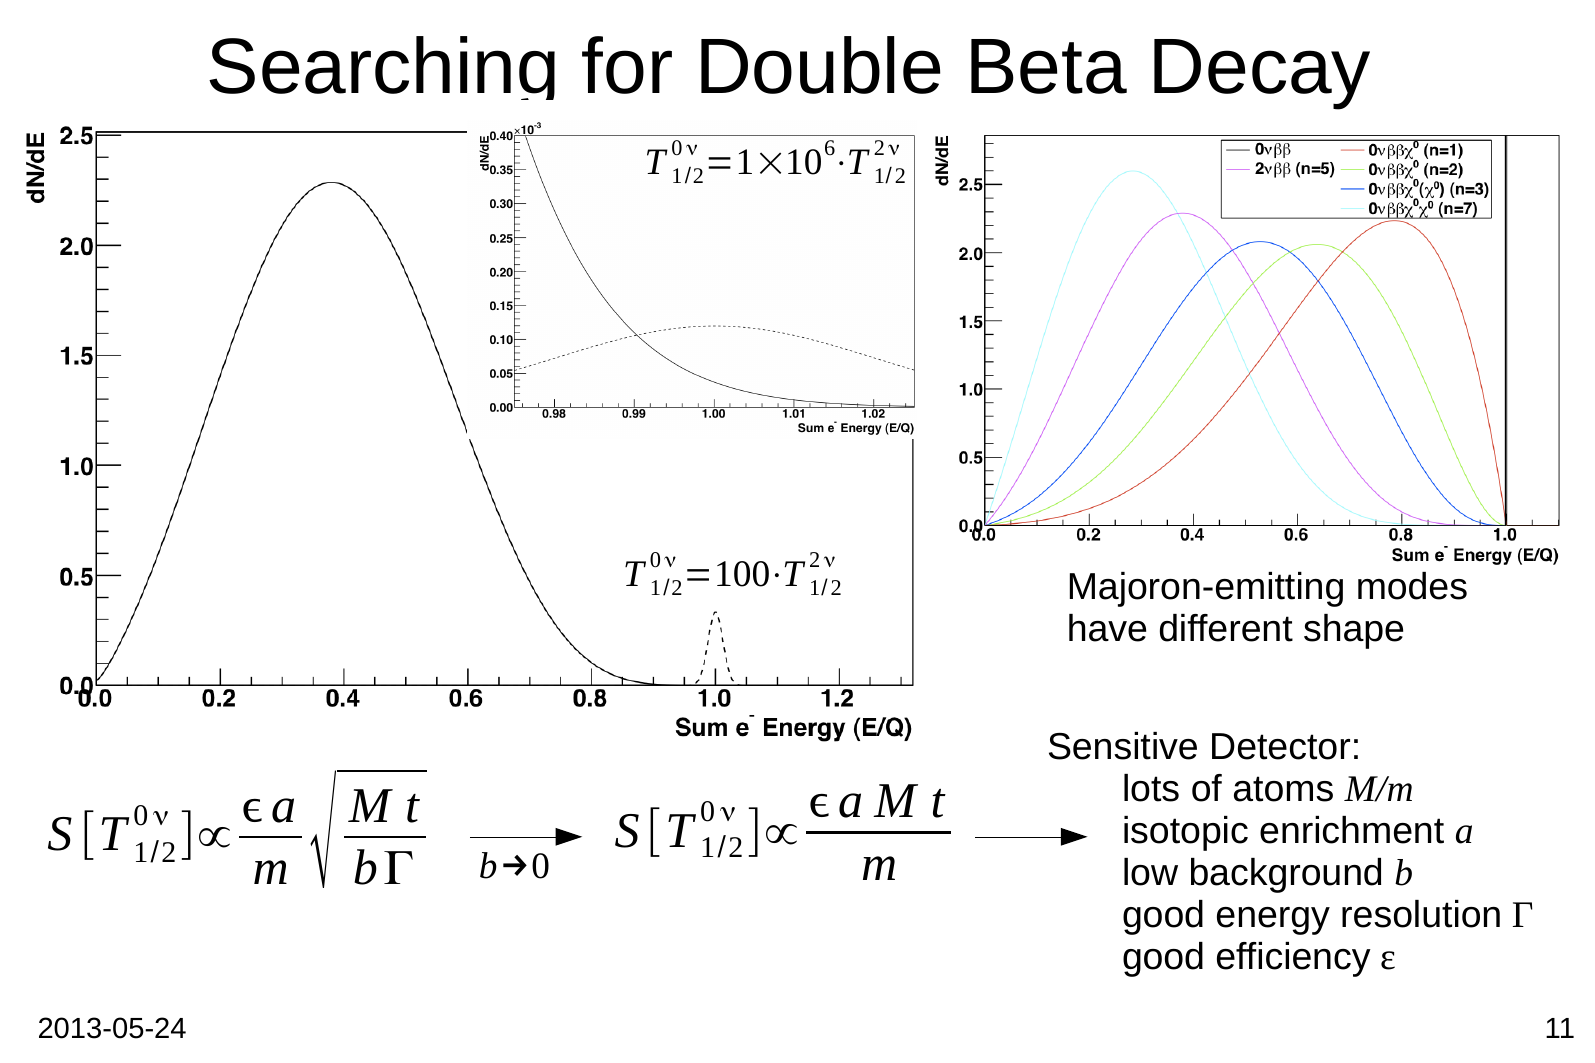

# Searching for Double Beta Decay
Majoron-emitting modes have different shape
Sensitive Detector:
	lots of atoms M/m
	isotopic enrichment a
	low background b
	good energy resolution Γ
	good efficiency ε
2013-05-24
11